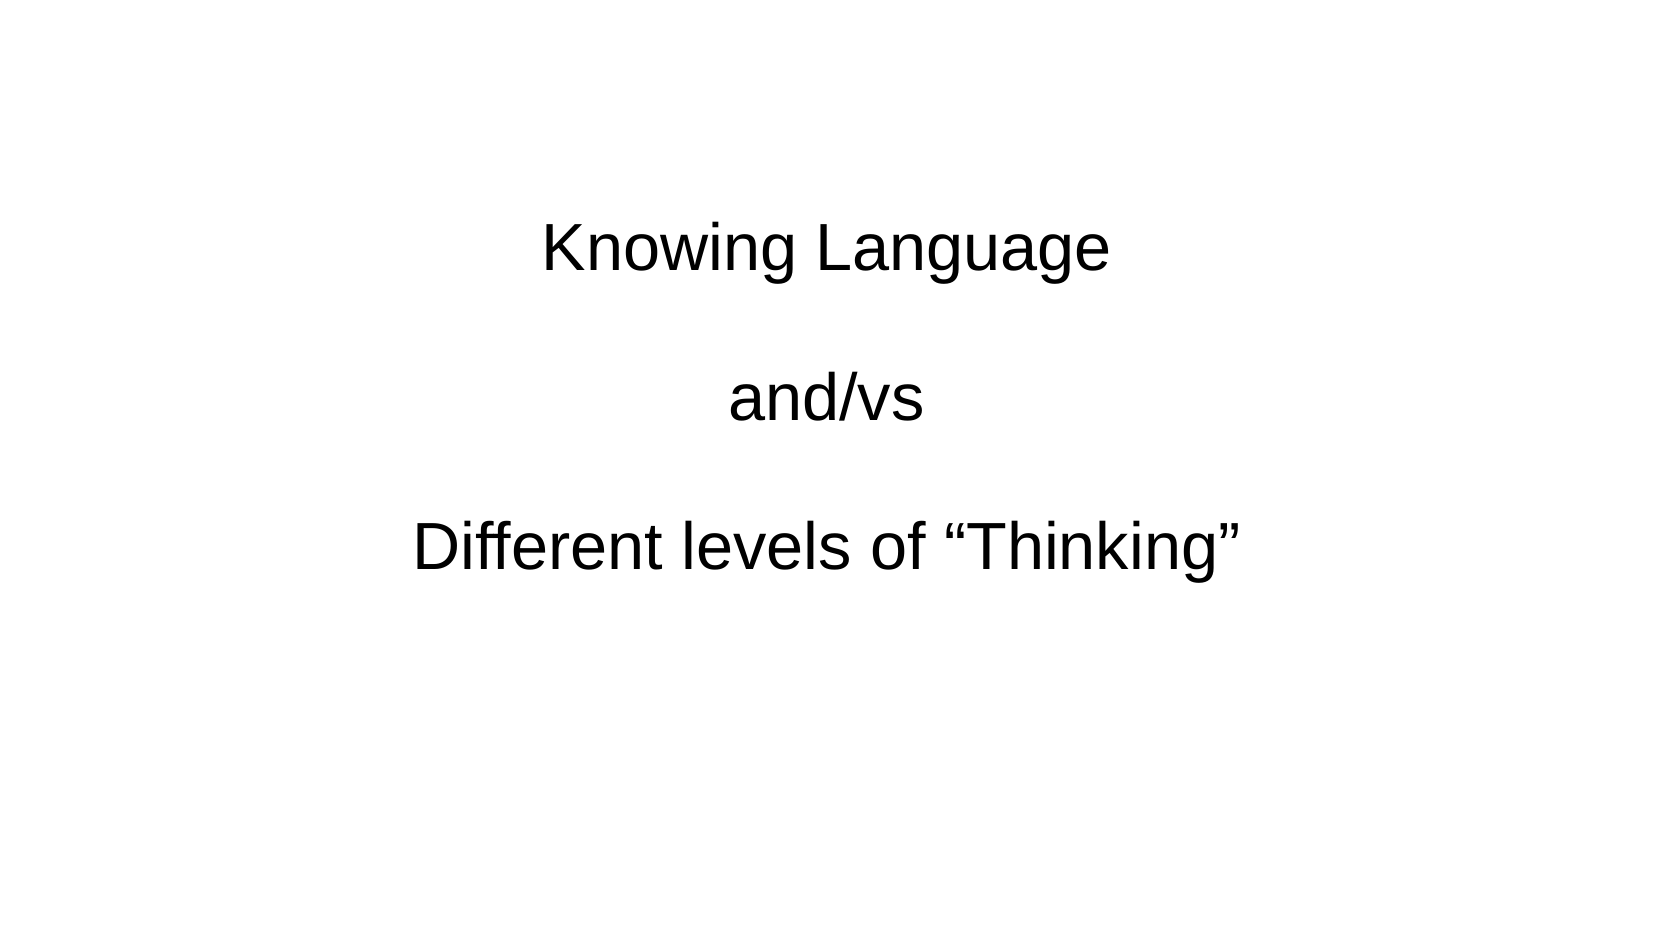

Knowing Language
and/vs
Different levels of “Thinking”